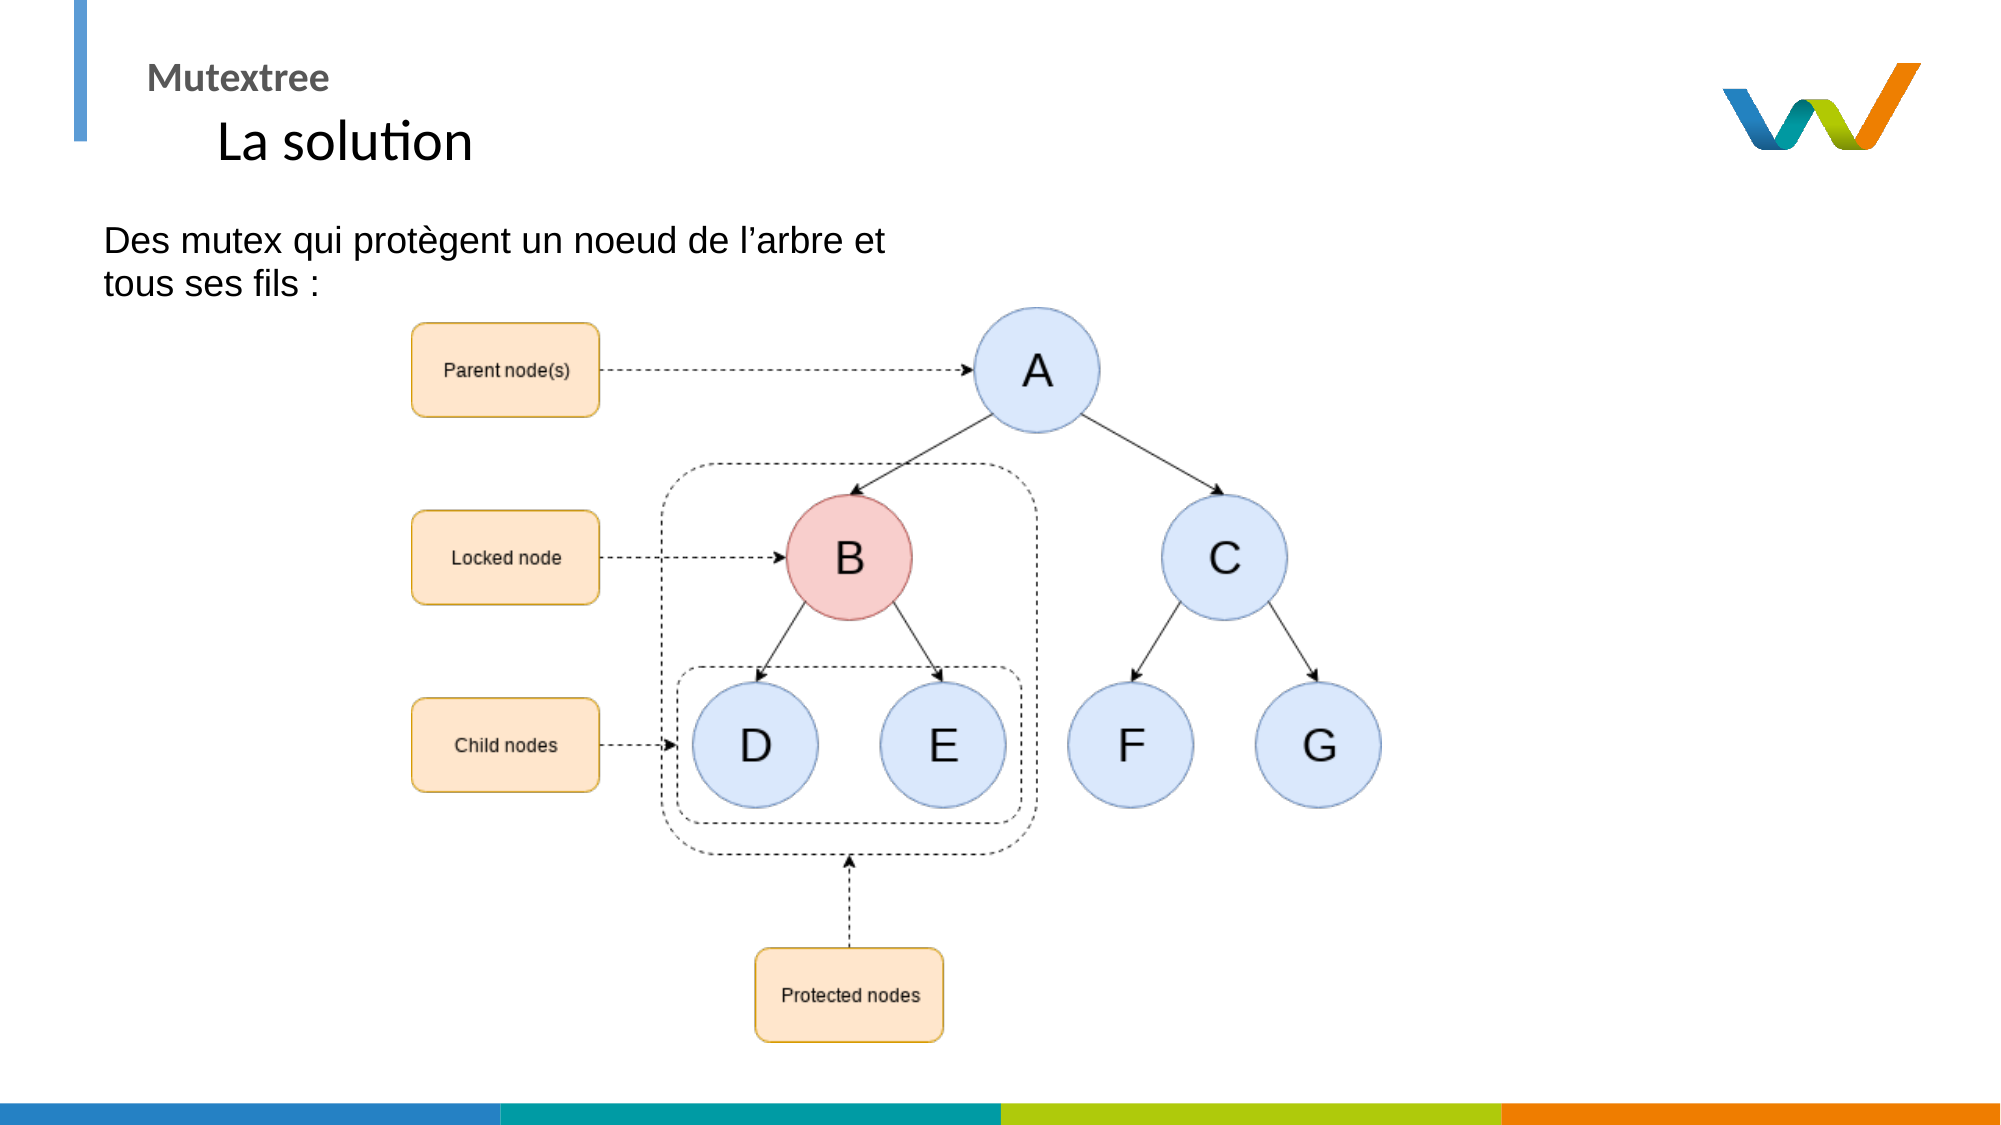

# Mutextree
La solution
Des mutex qui protègent un noeud de l’arbre et tous ses fils :